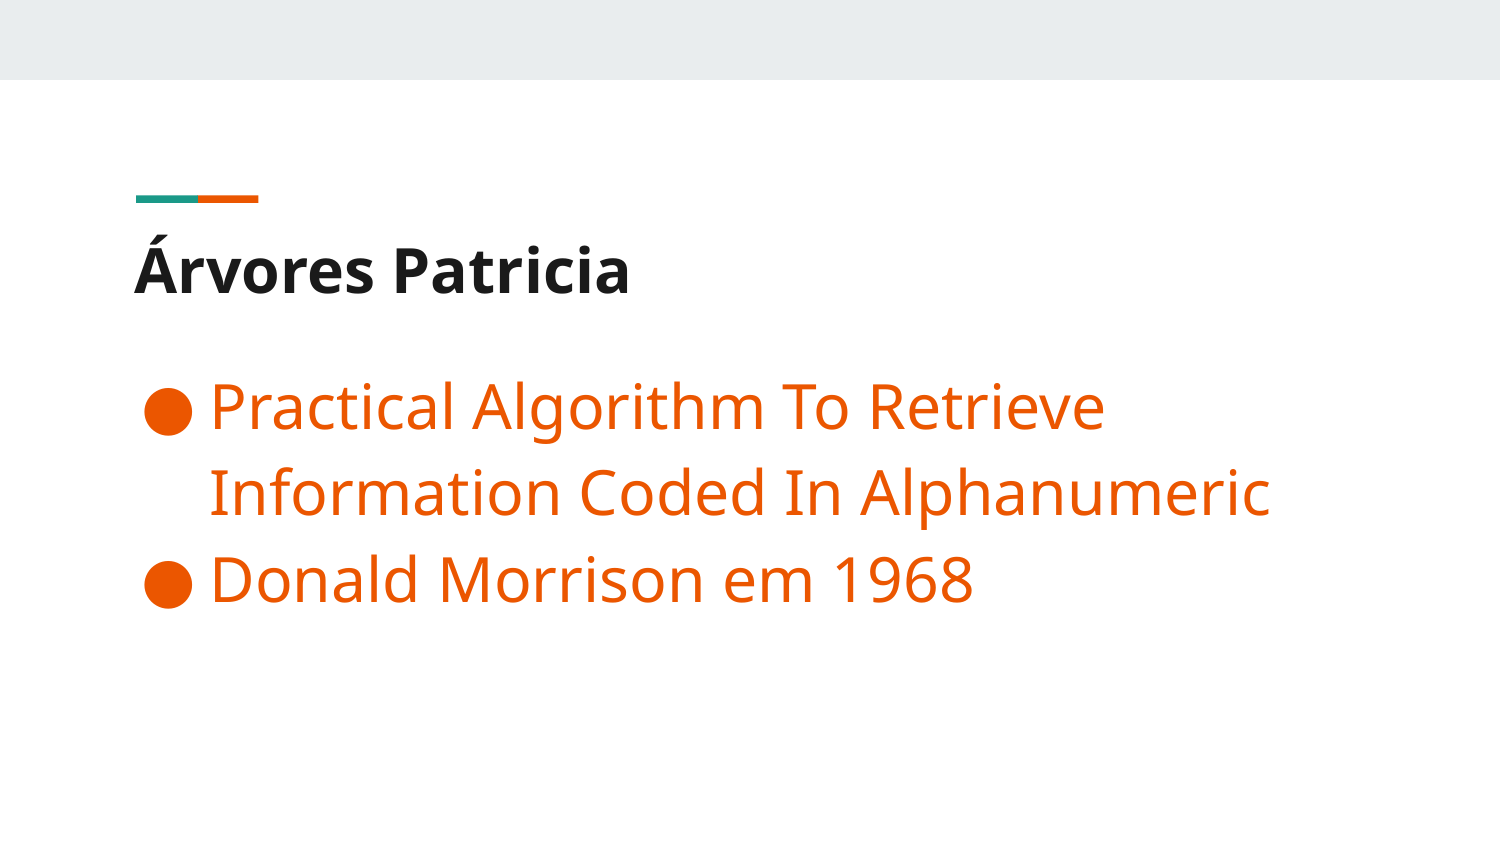

# Árvores Patricia
Practical Algorithm To Retrieve Information Coded In Alphanumeric
Donald Morrison em 1968